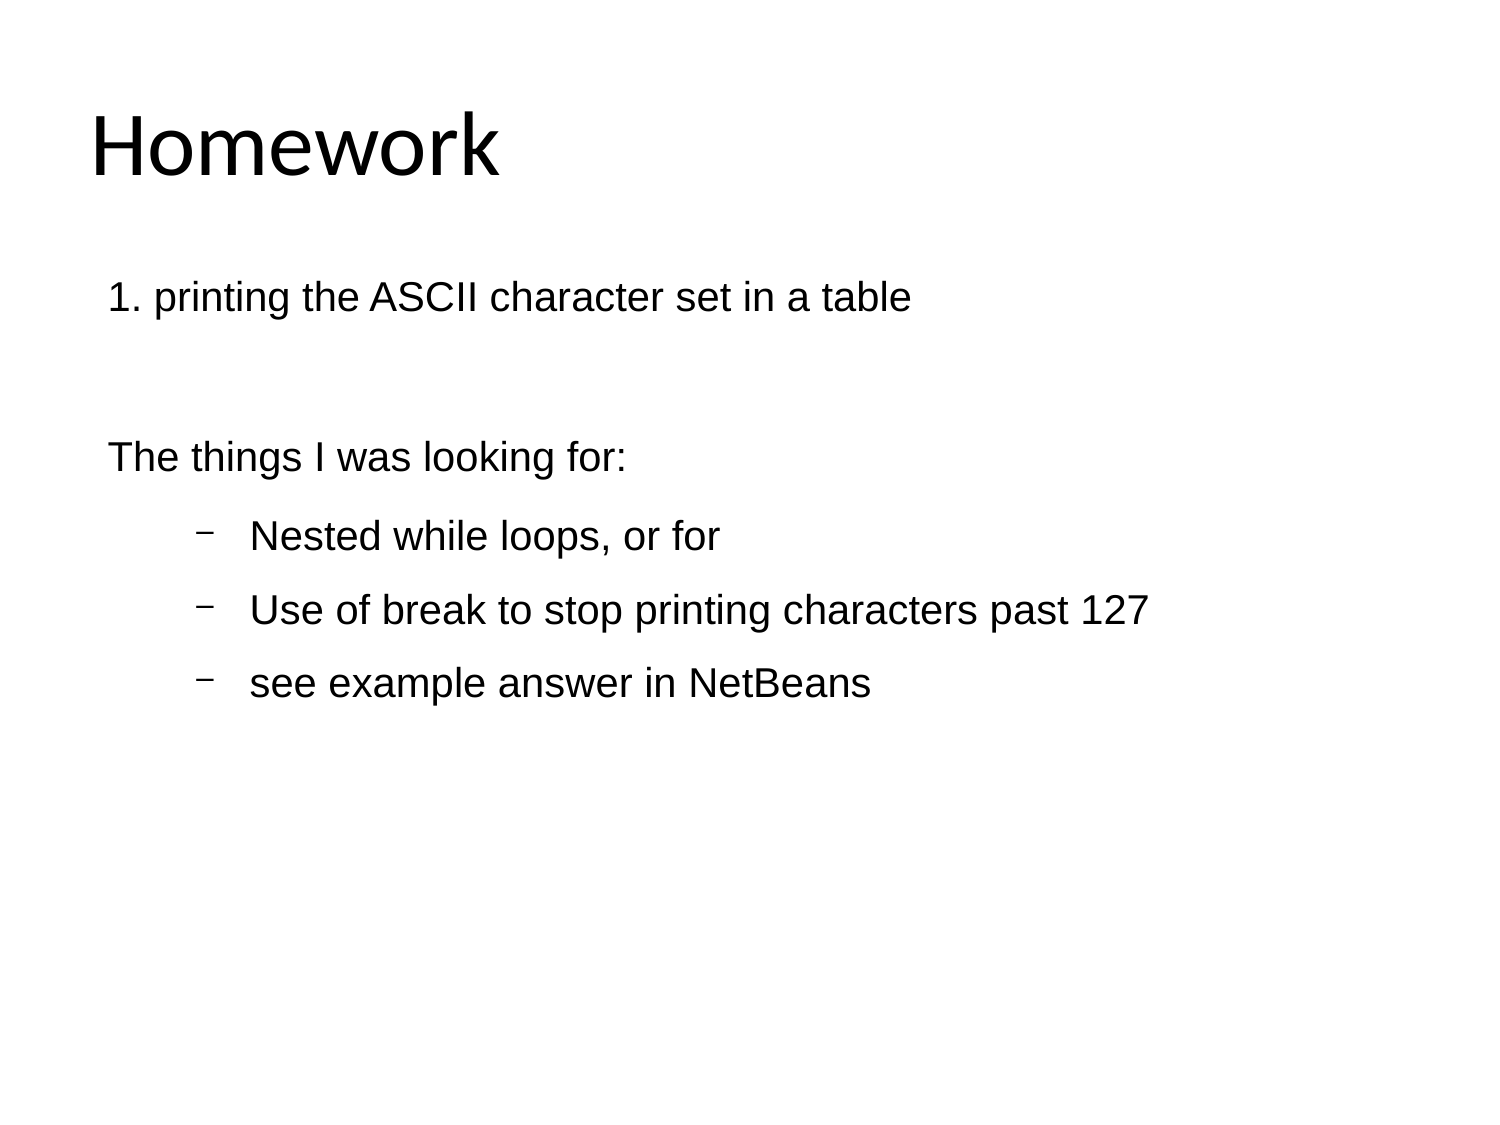

# Homework
1. printing the ASCII character set in a table
The things I was looking for:
Nested while loops, or for
Use of break to stop printing characters past 127
see example answer in NetBeans